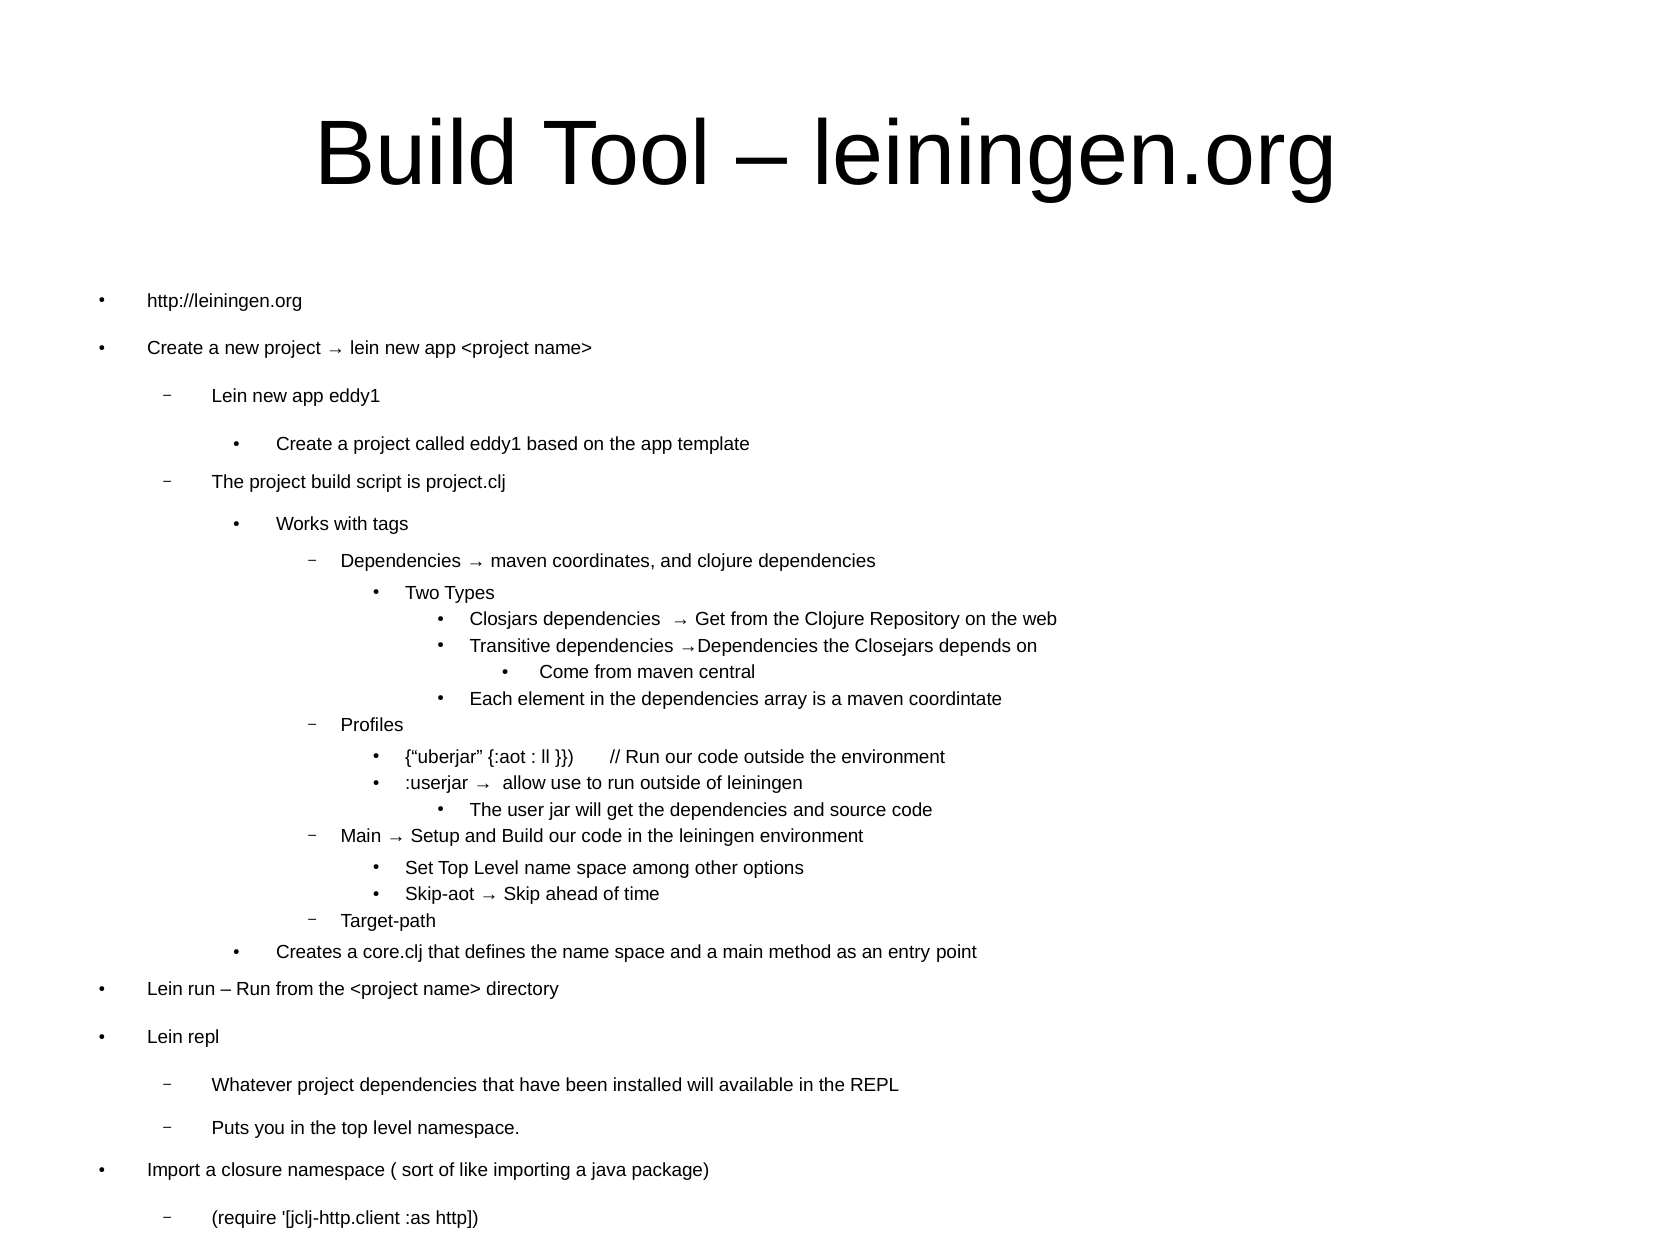

# Build Tool – leiningen.org
http://leiningen.org
Create a new project → lein new app <project name>
Lein new app eddy1
Create a project called eddy1 based on the app template
The project build script is project.clj
Works with tags
Dependencies → maven coordinates, and clojure dependencies
Two Types
Closjars dependencies → Get from the Clojure Repository on the web
Transitive dependencies →Dependencies the Closejars depends on
 Come from maven central
Each element in the dependencies array is a maven coordintate
Profiles
{“uberjar” {:aot : ll }})		// Run our code outside the environment
:userjar → allow use to run outside of leiningen
The user jar will get the dependencies and source code
Main → Setup and Build our code in the leiningen environment
Set Top Level name space among other options
Skip-aot → Skip ahead of time
Target-path
Creates a core.clj that defines the name space and a main method as an entry point
Lein run – Run from the <project name> directory
Lein repl
Whatever project dependencies that have been installed will available in the REPL
Puts you in the top level namespace.
Import a closure namespace ( sort of like importing a java package)
(require '[jclj-http.client :as http])